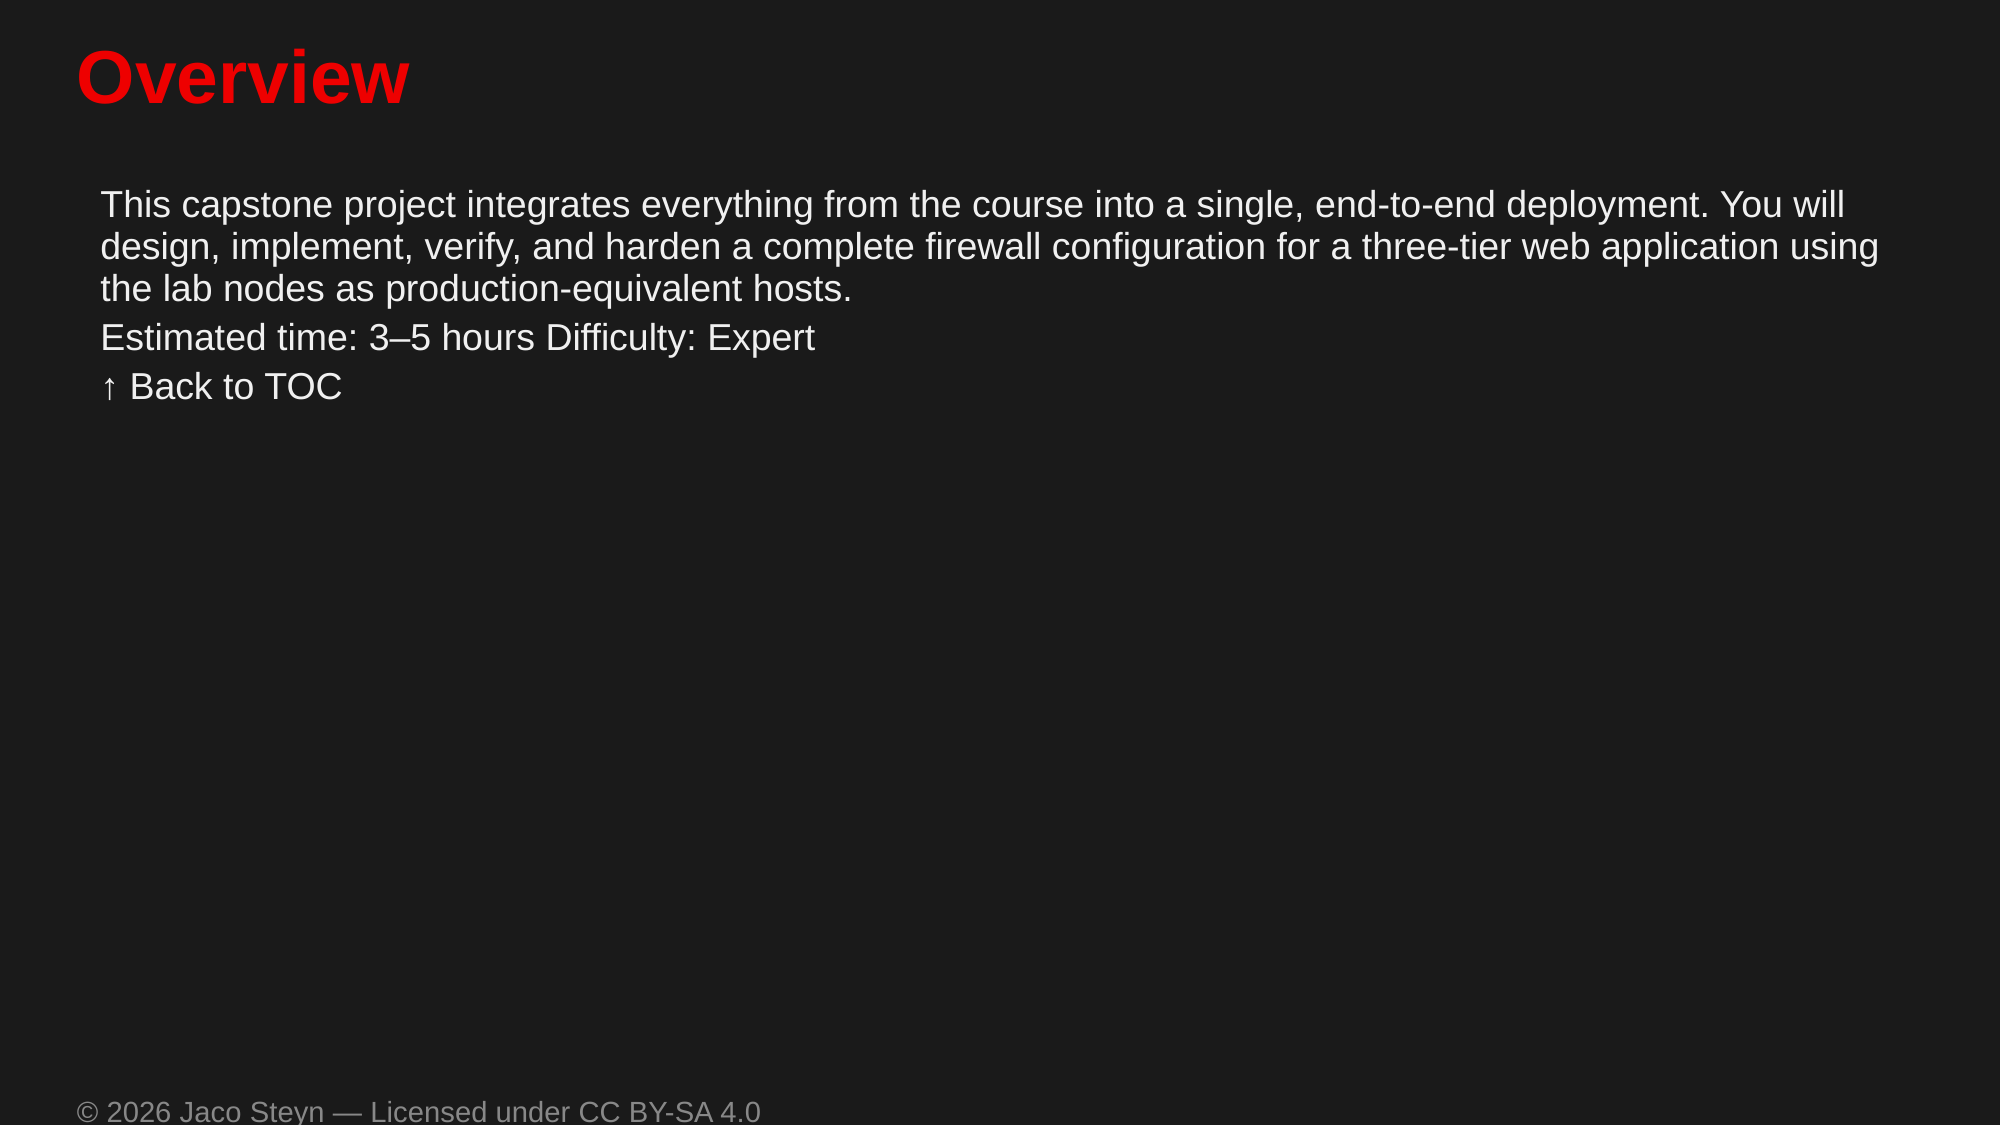

Overview
This capstone project integrates everything from the course into a single, end-to-end deployment. You will design, implement, verify, and harden a complete firewall configuration for a three-tier web application using the lab nodes as production-equivalent hosts.
Estimated time: 3–5 hours Difficulty: Expert
↑ Back to TOC
© 2026 Jaco Steyn — Licensed under CC BY-SA 4.0